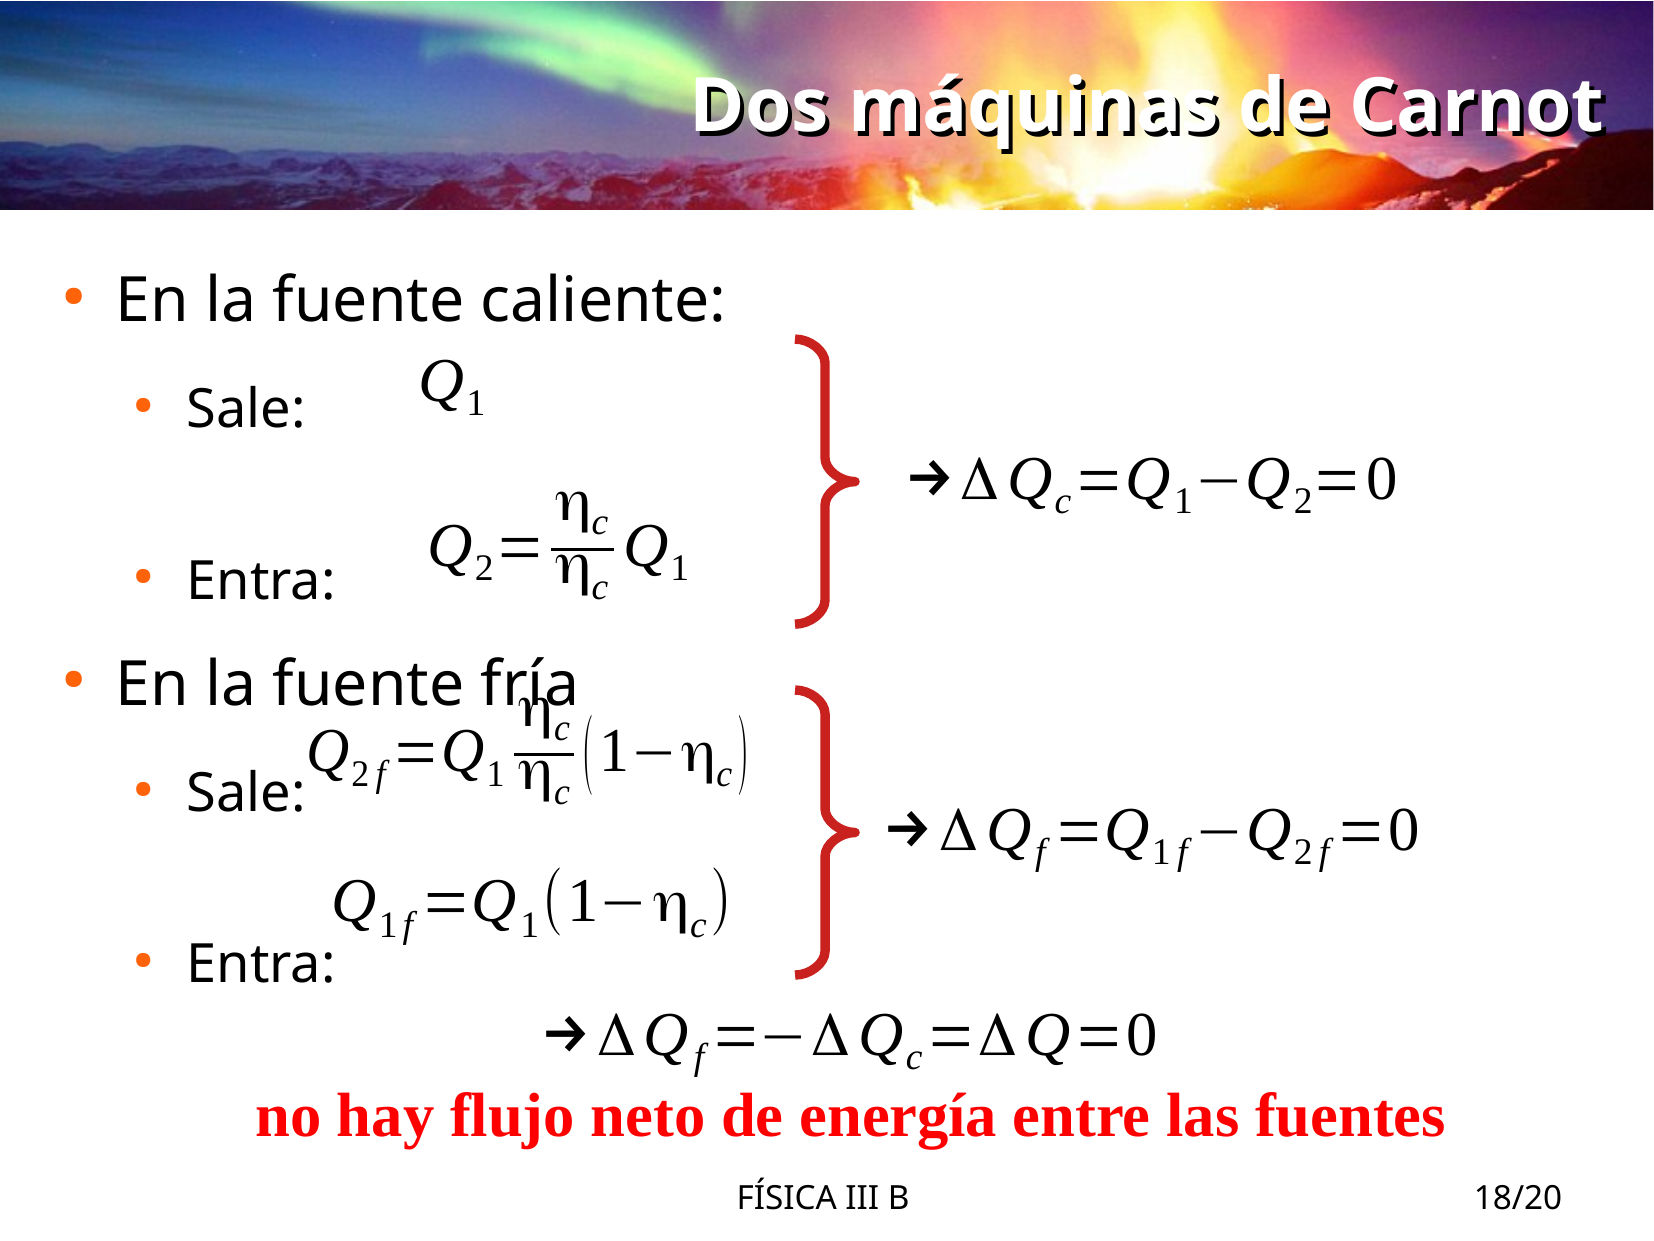

# Dos máquinas de Carnot
En la fuente caliente:
Sale:
Entra:
En la fuente fría
Sale:
Entra:
FÍSICA III B
18